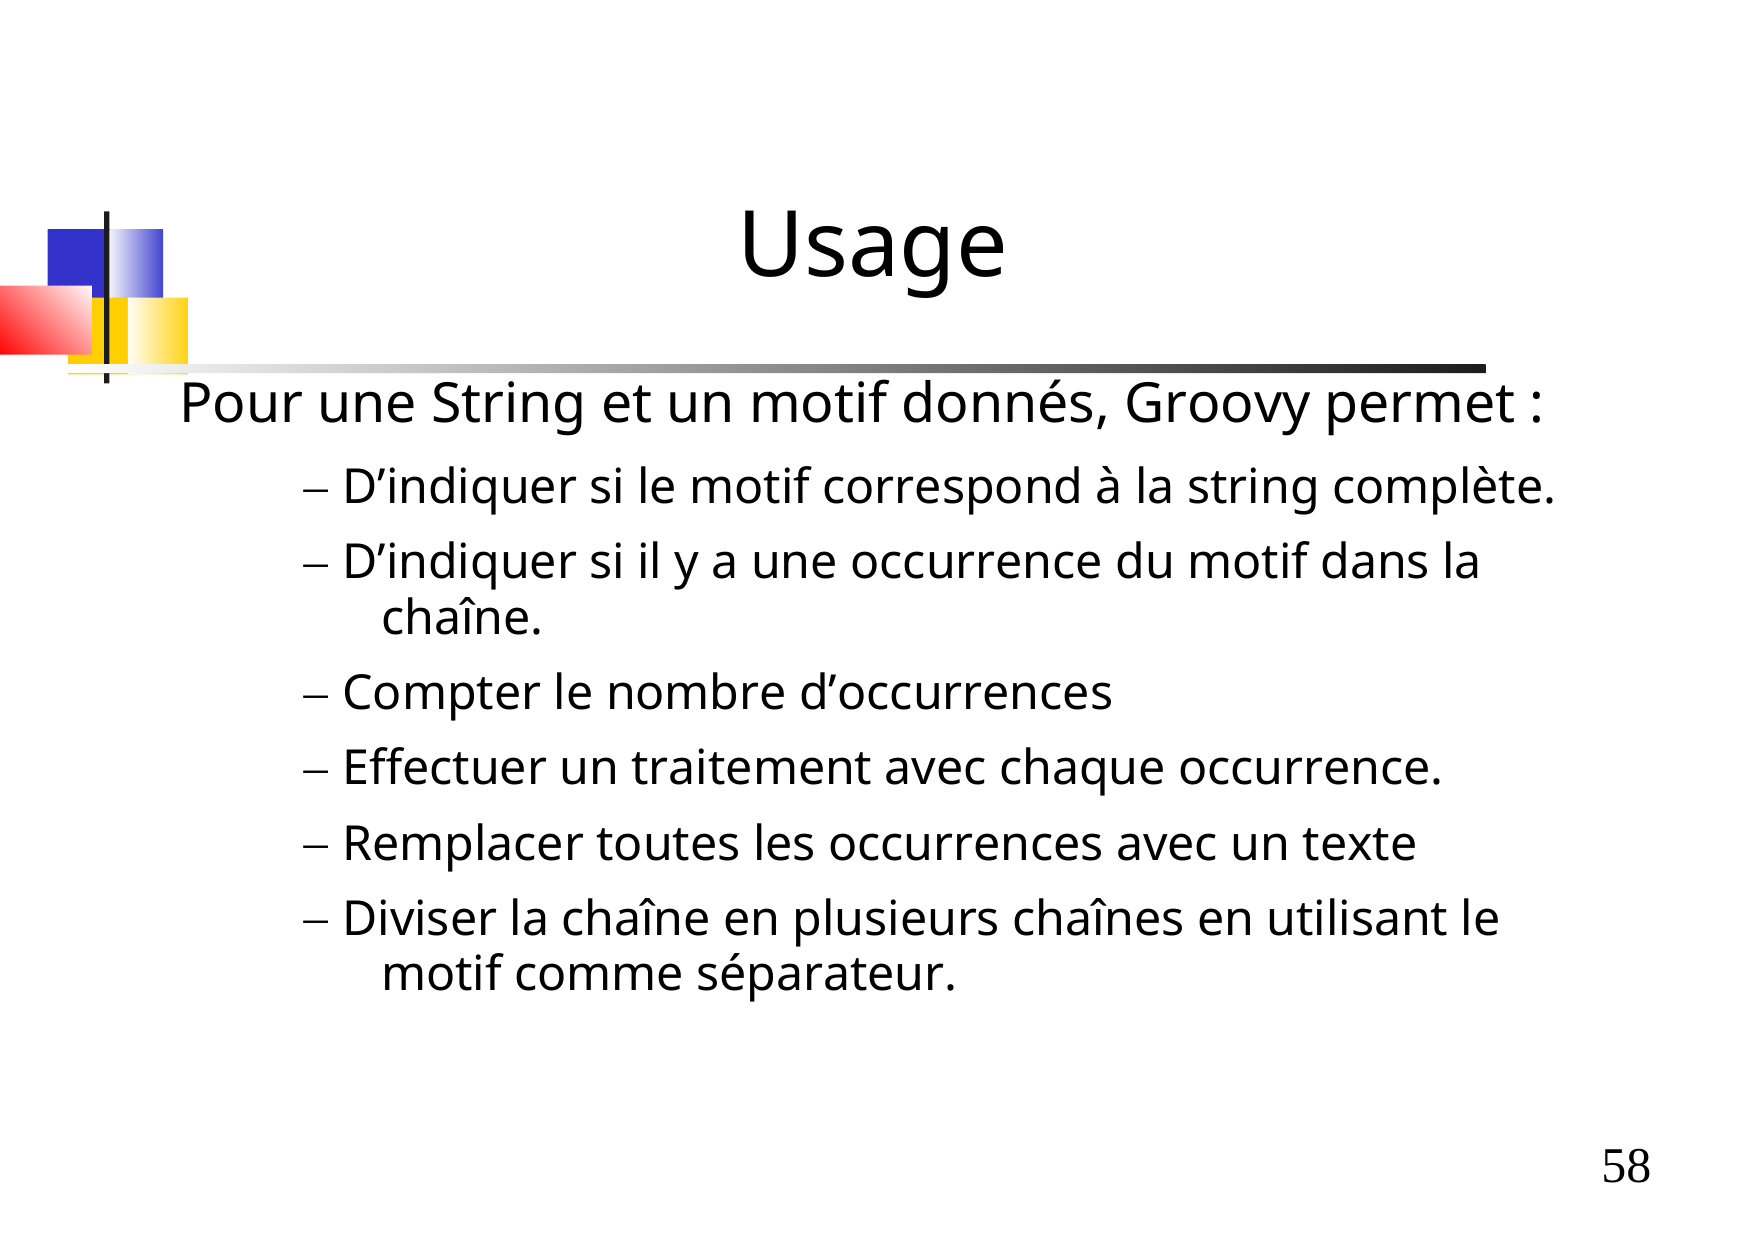

# Usage
Pour une String et un motif donnés, Groovy permet :
D’indiquer si le motif correspond à la string complète.
D’indiquer si il y a une occurrence du motif dans la chaîne.
Compter le nombre d’occurrences
Effectuer un traitement avec chaque occurrence.
Remplacer toutes les occurrences avec un texte
Diviser la chaîne en plusieurs chaînes en utilisant le motif comme séparateur.